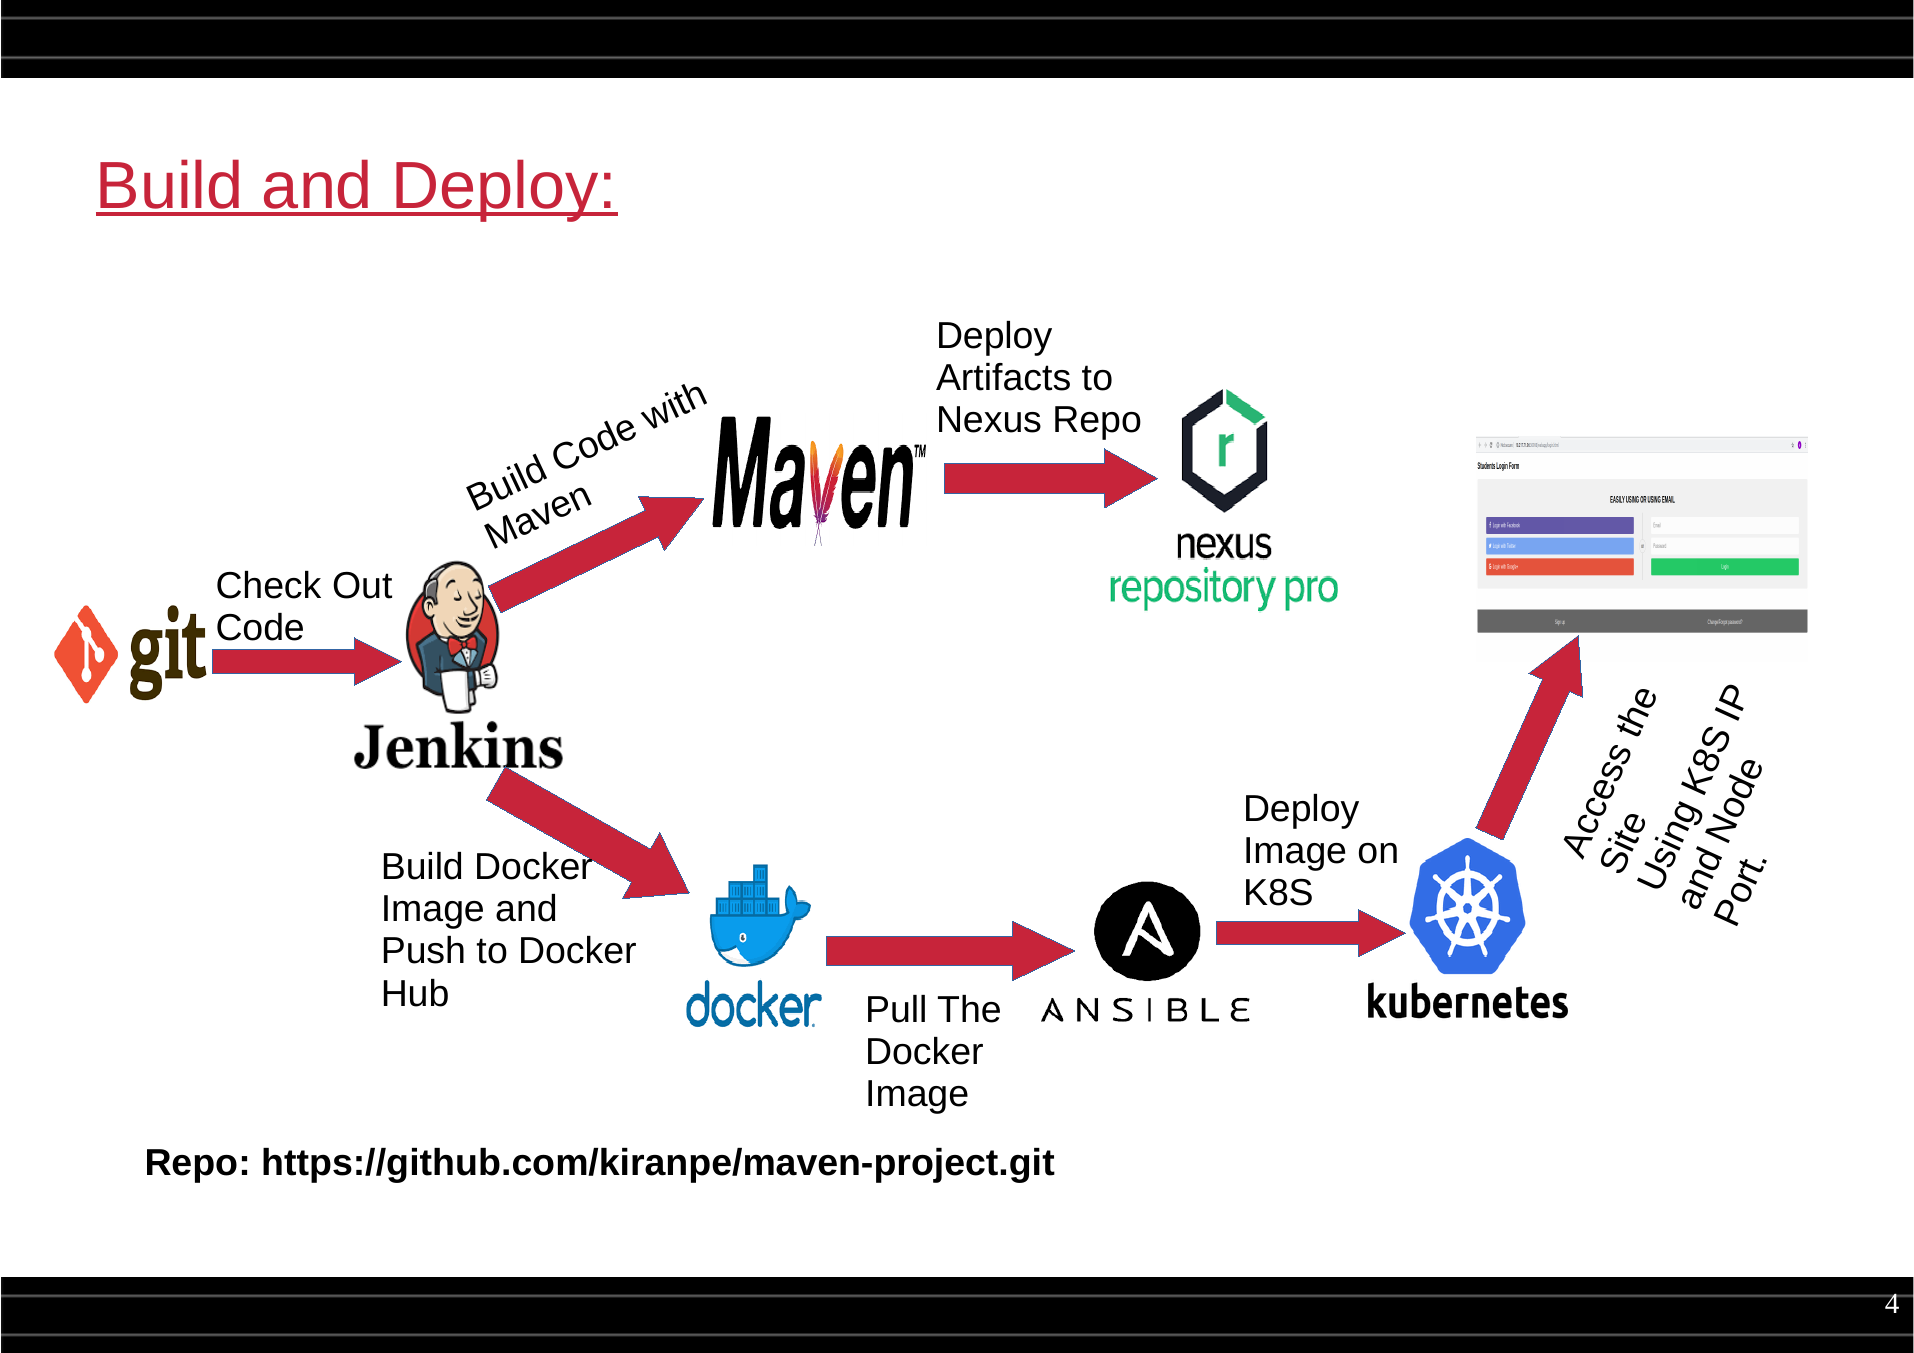

# Build and Deploy:
Deploy Artifacts to Nexus Repo
Build Code with
Maven
Check Out
Code
Access the Site
Using K8S IP and Node Port.
Deploy Image on K8S
Build Docker Image and Push to Docker Hub
Pull The Docker Image
Repo: https://github.com/kiranpe/maven-project.git